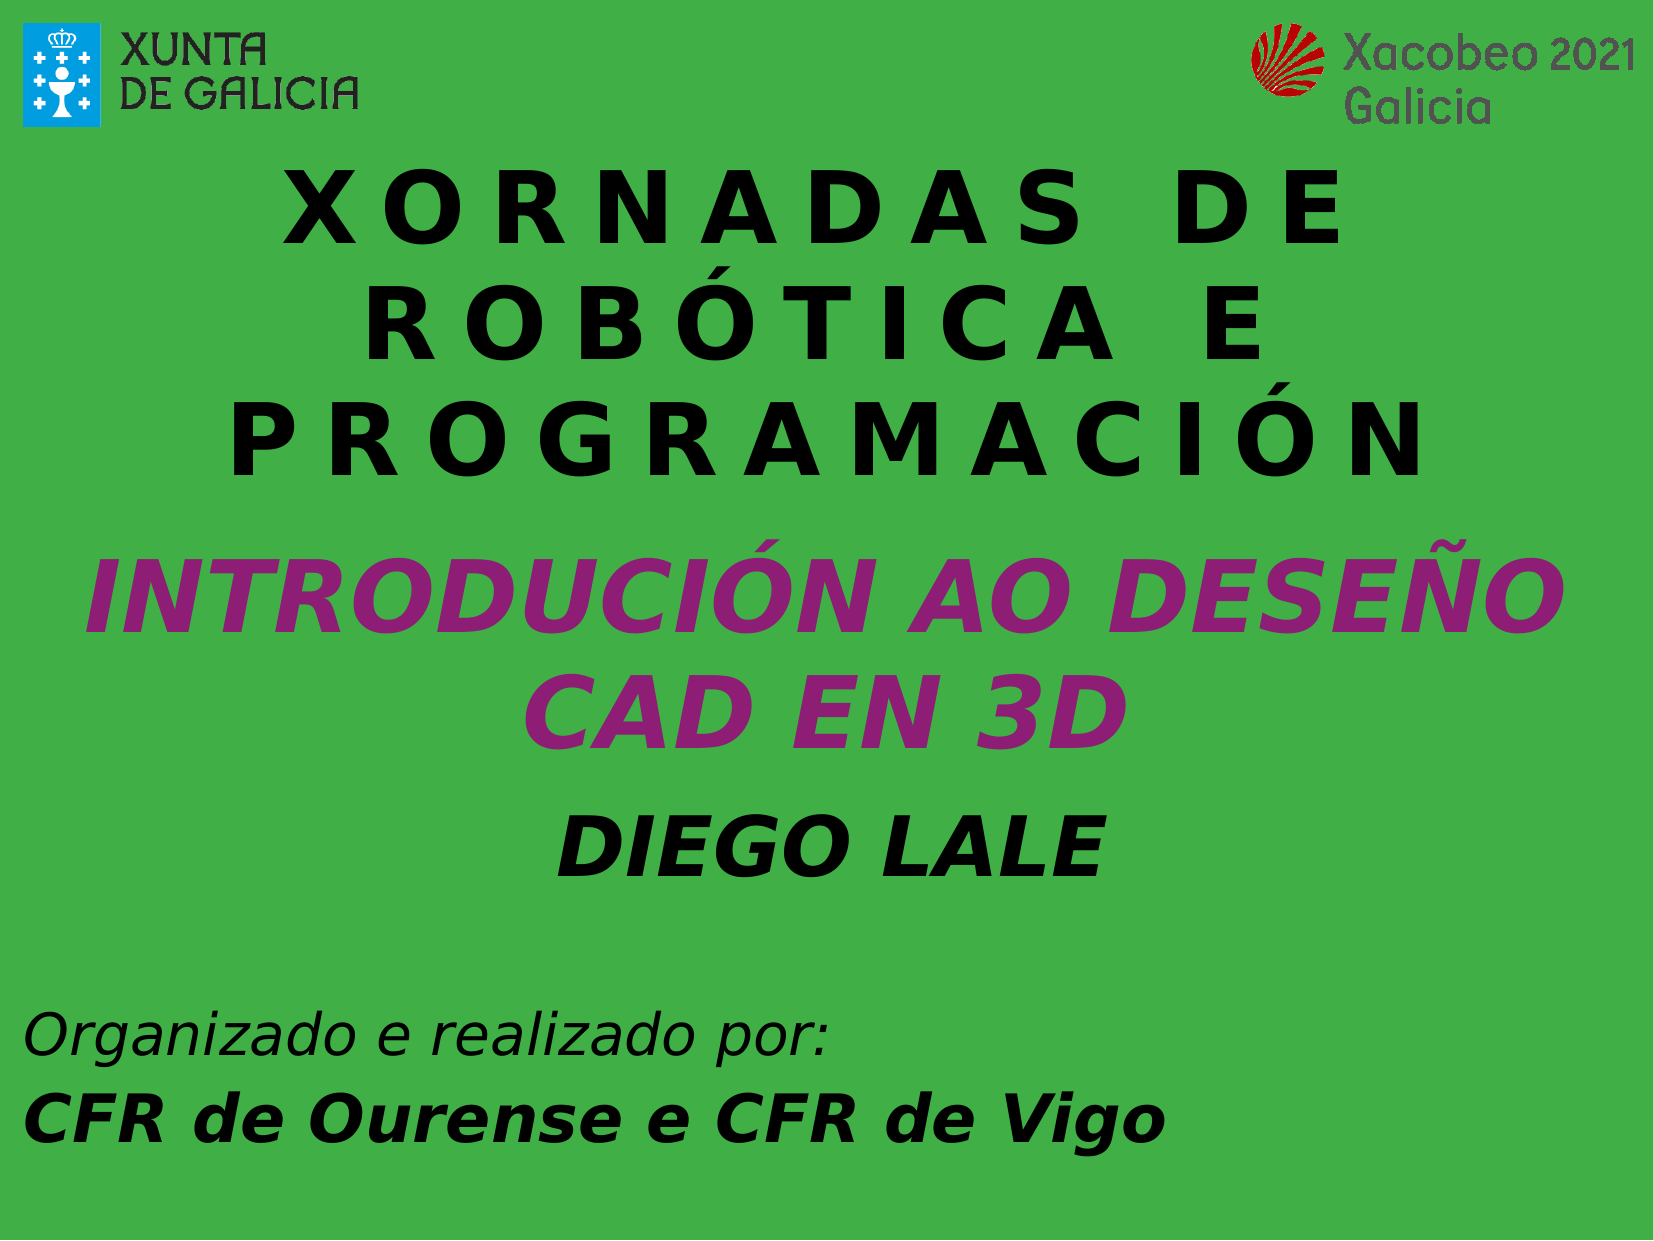

# XORNADAS DE ROBÓTICA E PROGRAMACIÓN
INTRODUCIÓN AO DESEÑO CAD EN 3D
DIEGO LALE
Organizado e realizado por:
CFR de Ourense e CFR de Vigo